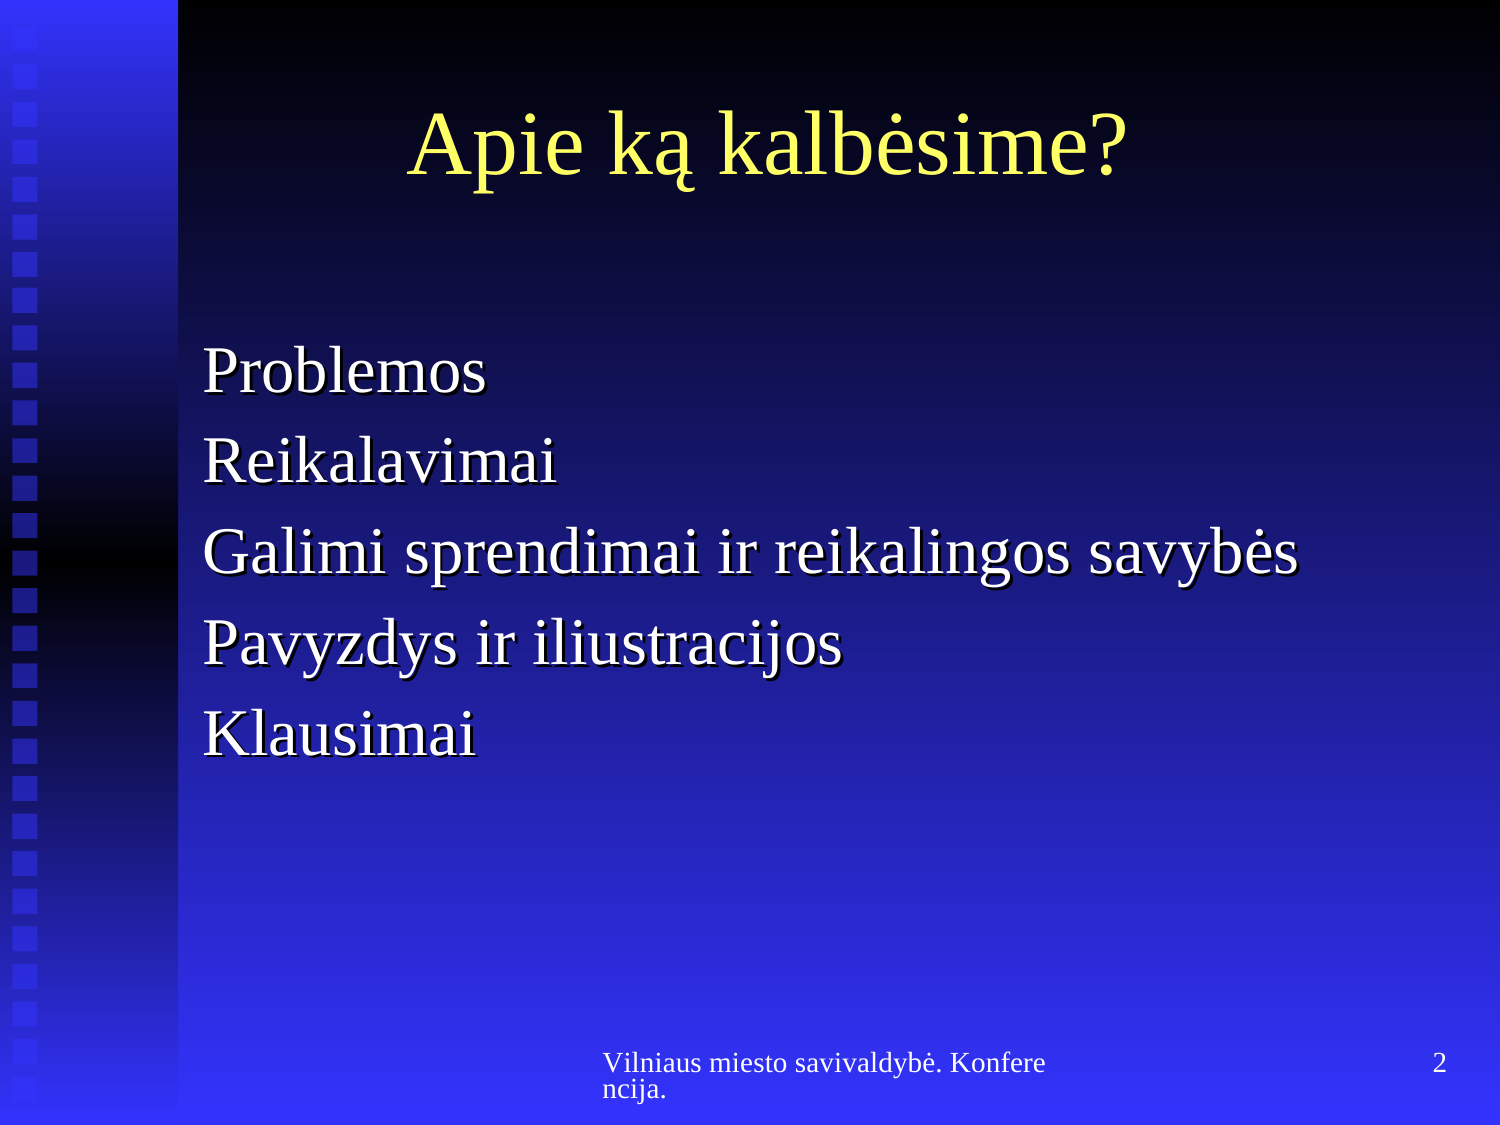

# Apie ką kalbėsime?
Problemos
Reikalavimai
Galimi sprendimai ir reikalingos savybės
Pavyzdys ir iliustracijos
Klausimai
Vilniaus miesto savivaldybė. Konferencija.
2